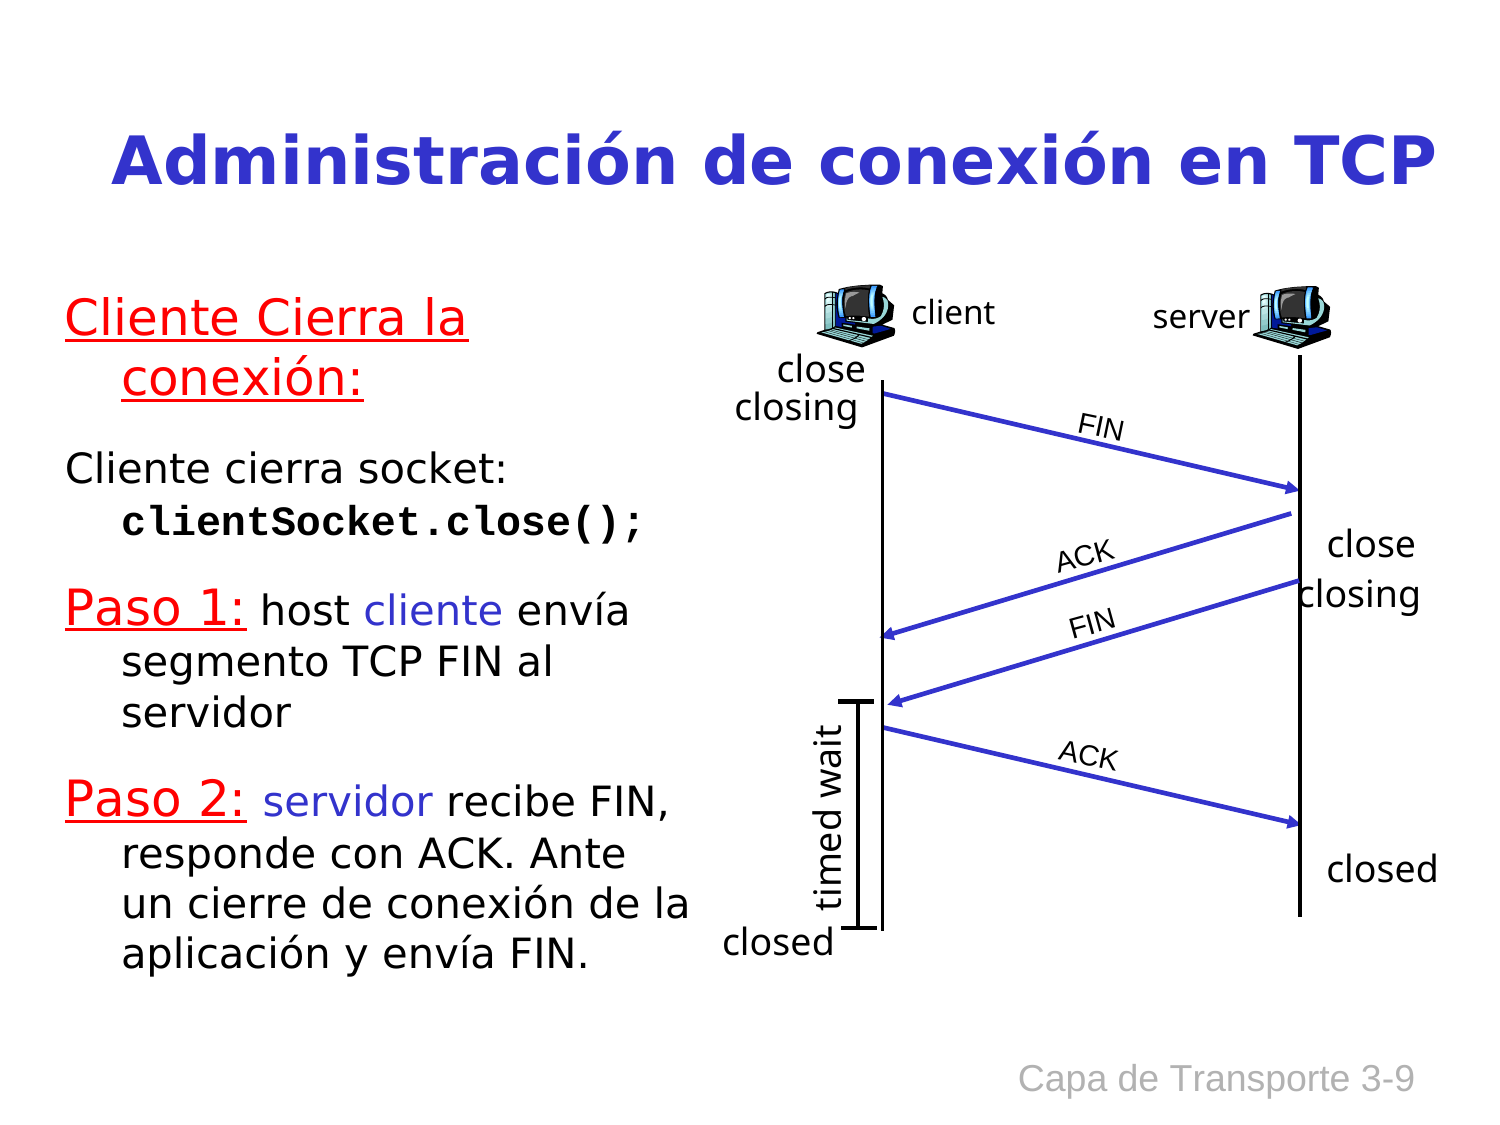

# Administración de conexión en TCP
Cliente Cierra la conexión:
Cliente cierra socket: clientSocket.close();
Paso 1: host cliente envía segmento TCP FIN al servidor
Paso 2: servidor recibe FIN, responde con ACK. Ante un cierre de conexión de la aplicación y envía FIN.
client
server
close
closing
FIN
close
ACK
closing
FIN
ACK
timed wait
closed
closed
9